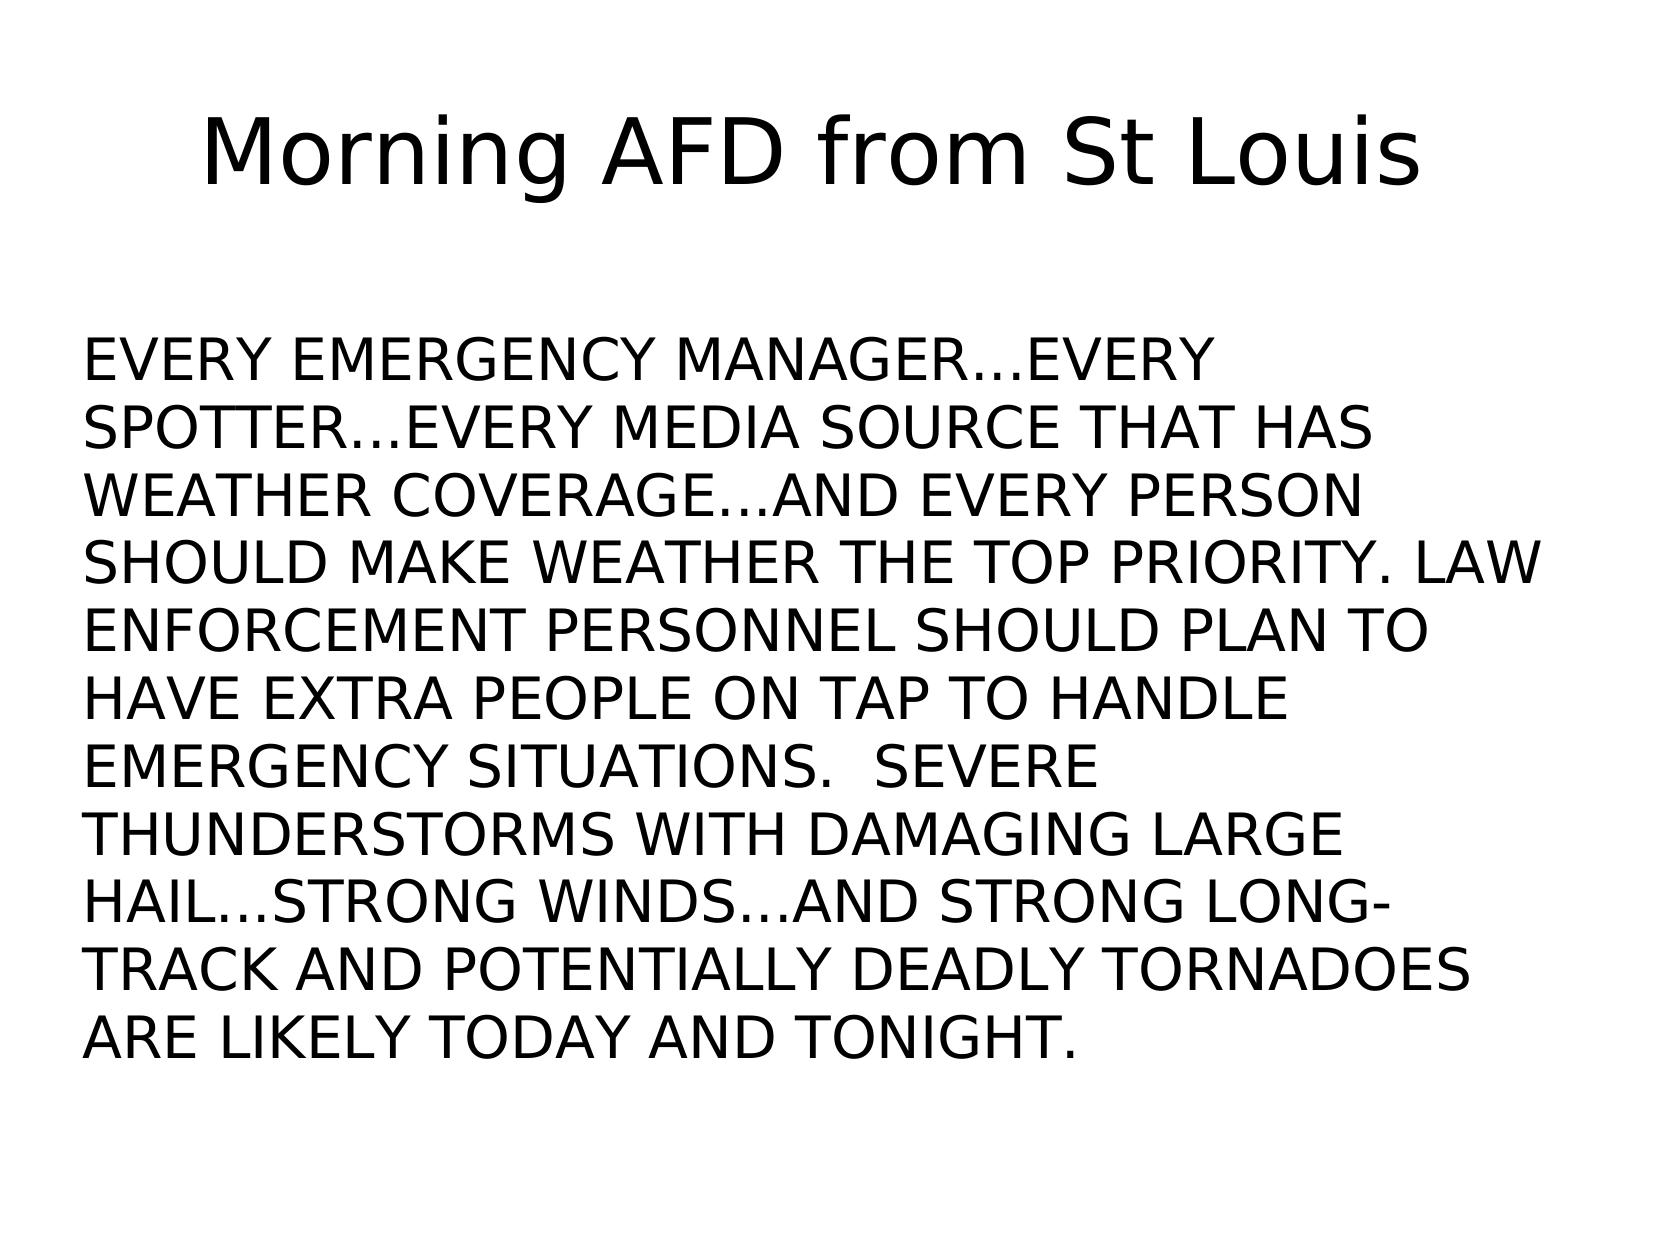

# Morning AFD from St Louis
EVERY EMERGENCY MANAGER...EVERY SPOTTER...EVERY MEDIA SOURCE THAT HAS WEATHER COVERAGE...AND EVERY PERSON SHOULD MAKE WEATHER THE TOP PRIORITY. LAW ENFORCEMENT PERSONNEL SHOULD PLAN TO HAVE EXTRA PEOPLE ON TAP TO HANDLE EMERGENCY SITUATIONS. SEVERE THUNDERSTORMS WITH DAMAGING LARGE HAIL...STRONG WINDS...AND STRONG LONG-TRACK AND POTENTIALLY DEADLY TORNADOES ARE LIKELY TODAY AND TONIGHT.